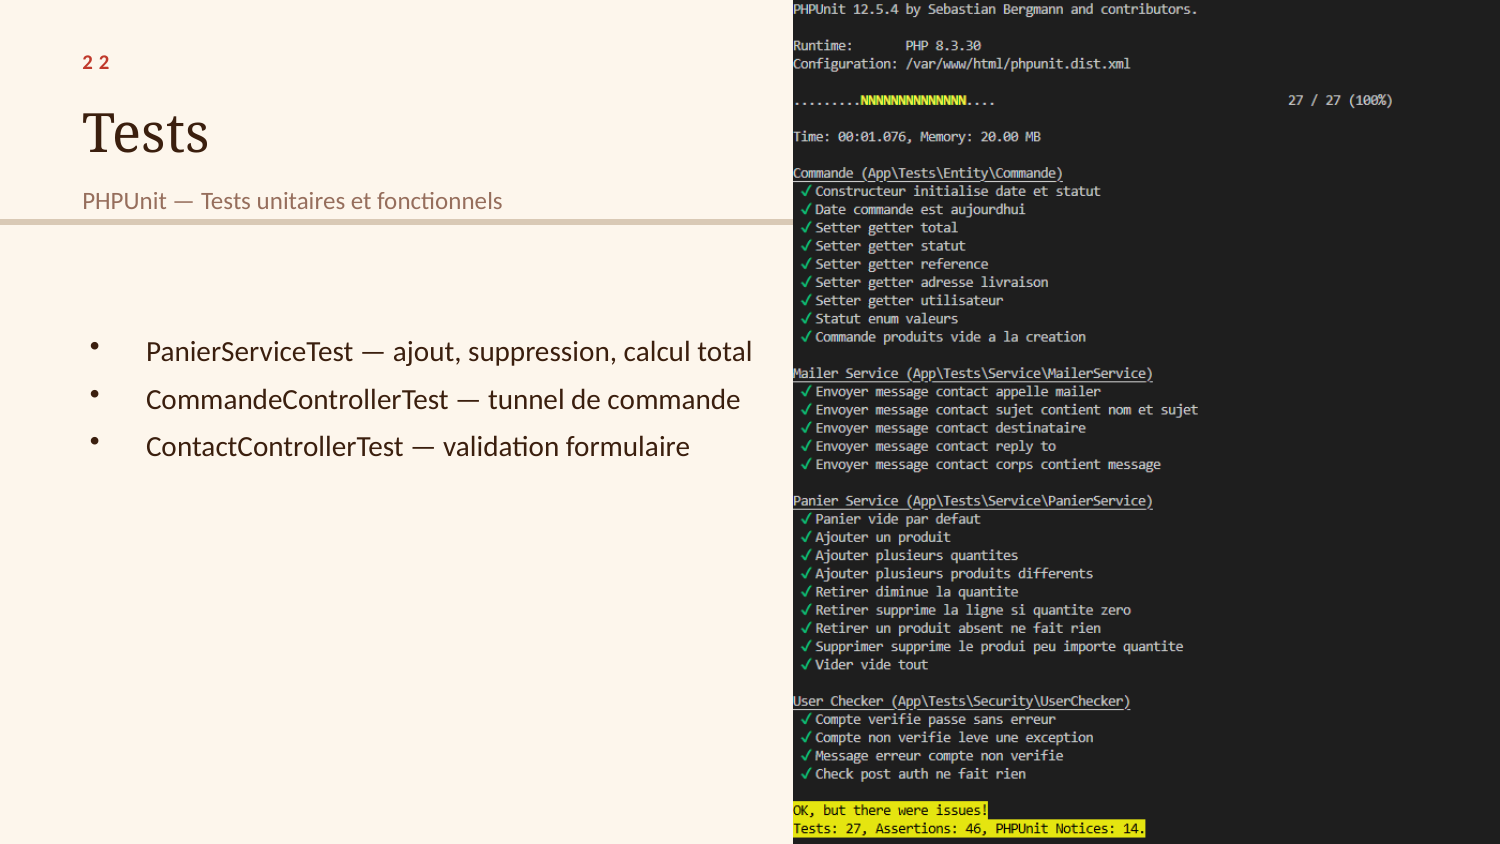

22
Tests
PHPUnit — Tests unitaires et fonctionnels
PanierServiceTest — ajout, suppression, calcul total
CommandeControllerTest — tunnel de commande
ContactControllerTest — validation formulaire